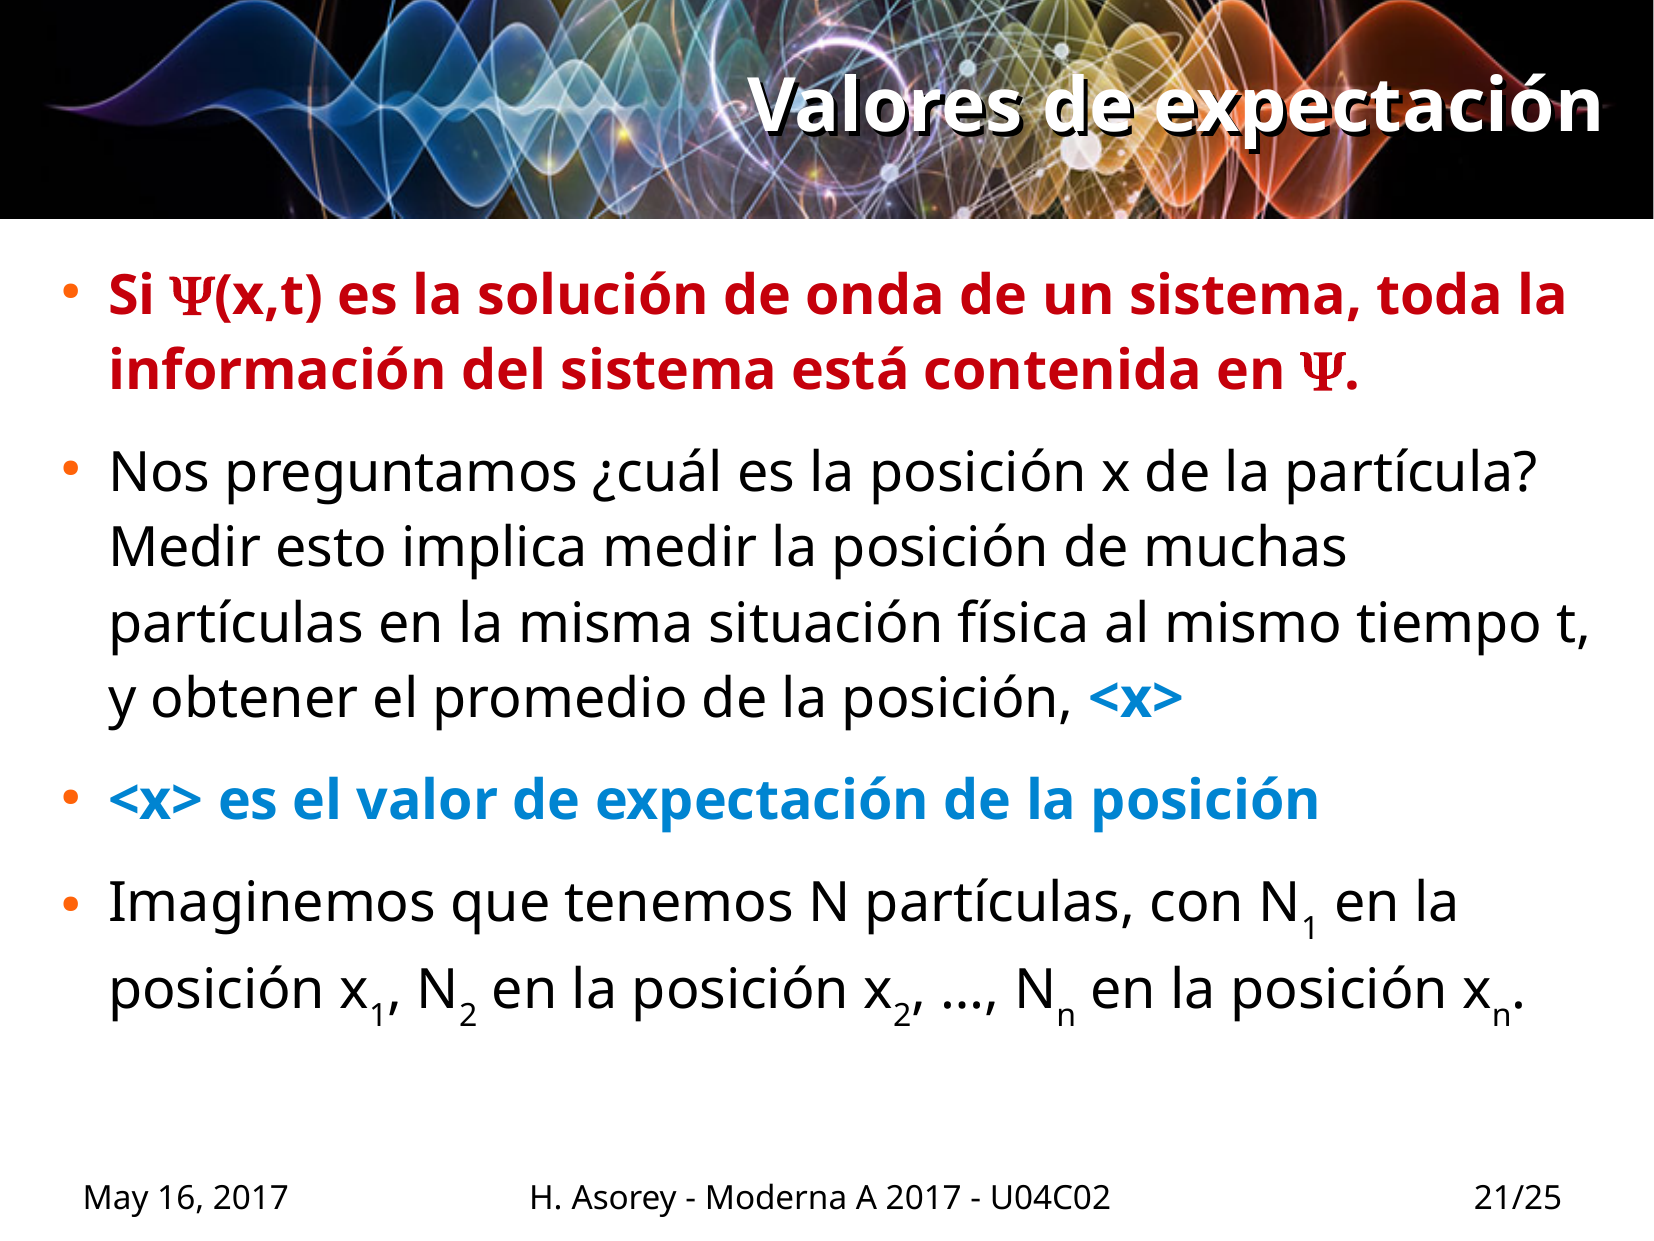

# Valores de expectación
Si Y(x,t) es la solución de onda de un sistema, toda la información del sistema está contenida en Y.
Nos preguntamos ¿cuál es la posición x de la partícula? Medir esto implica medir la posición de muchas partículas en la misma situación física al mismo tiempo t, y obtener el promedio de la posición, <x>
<x> es el valor de expectación de la posición
Imaginemos que tenemos N partículas, con N1 en la posición x1, N2 en la posición x2, …, Nn en la posición xn.
May 16, 2017
H. Asorey - Moderna A 2017 - U04C02
21